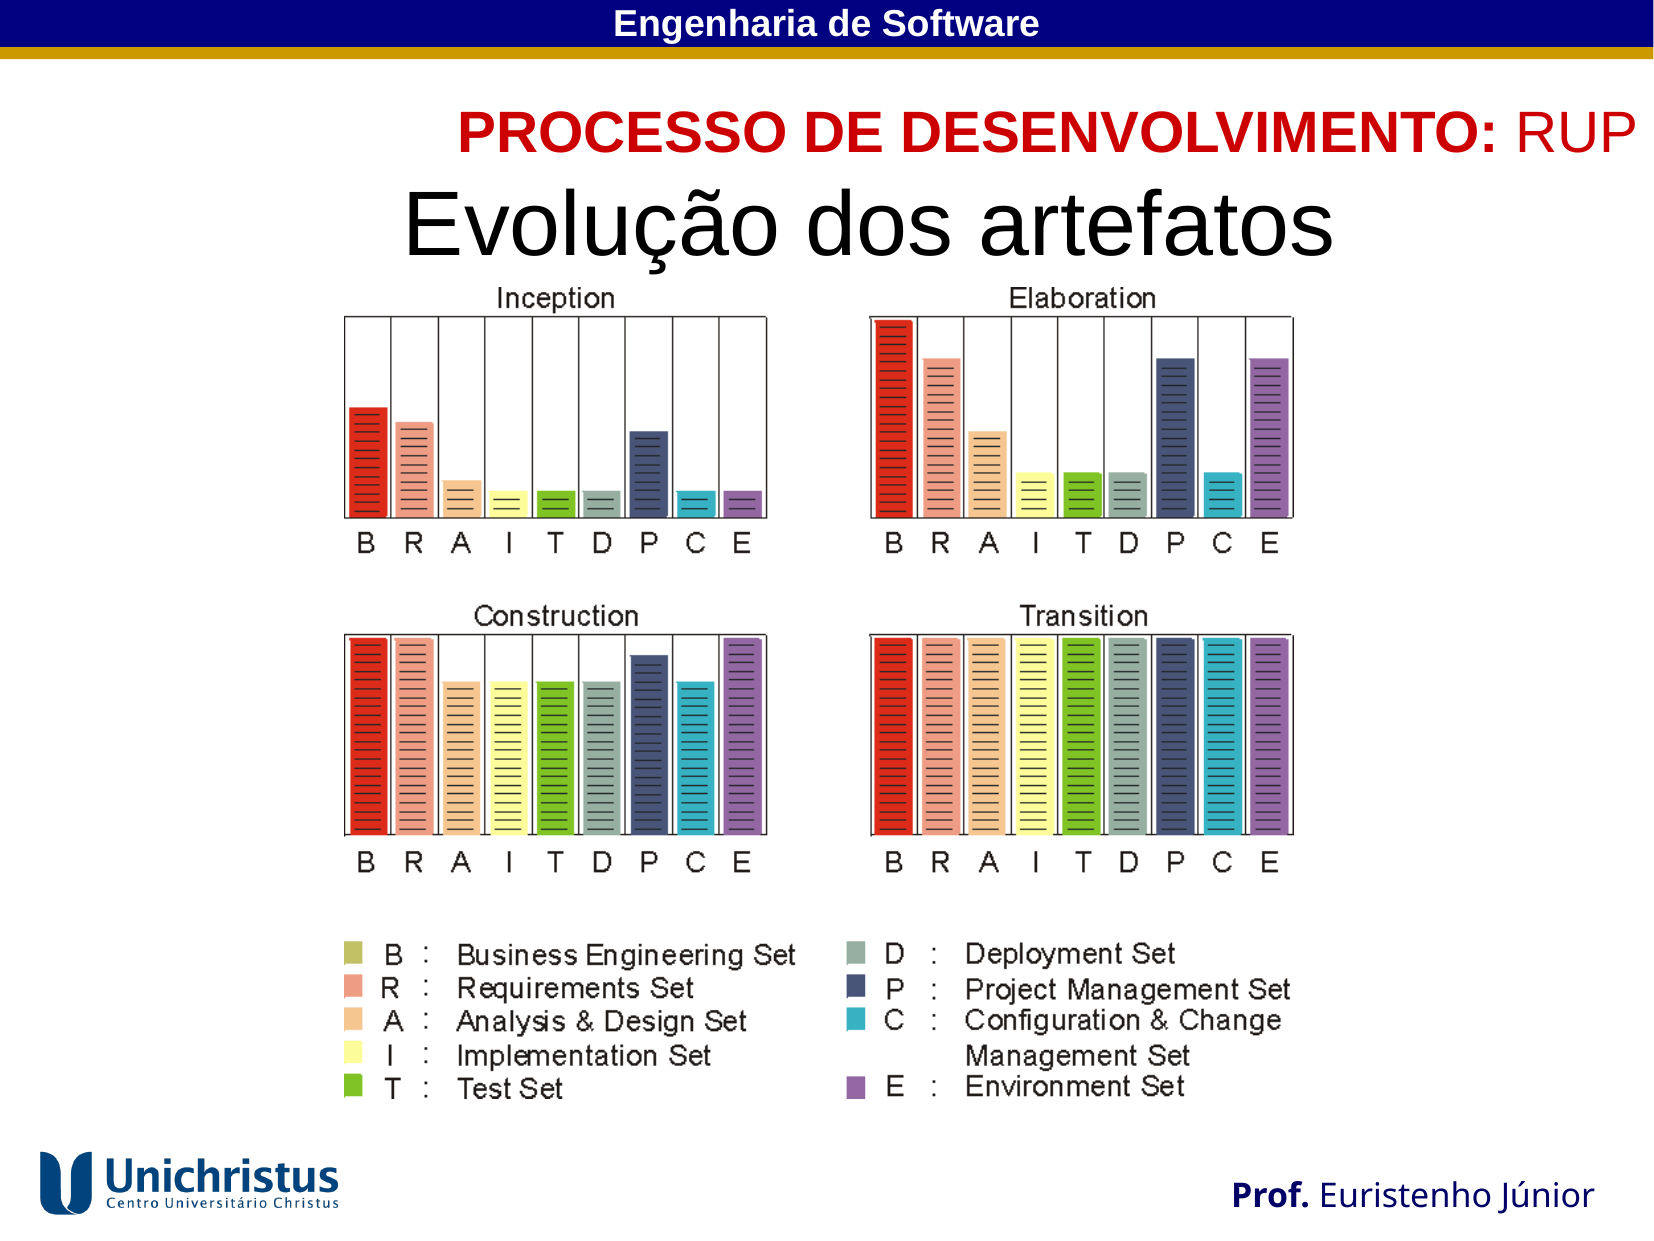

Engenharia de Software
PROCESSO DE DESENVOLVIMENTO: RUP
# Evolução dos artefatos
Prof. Euristenho Júnior